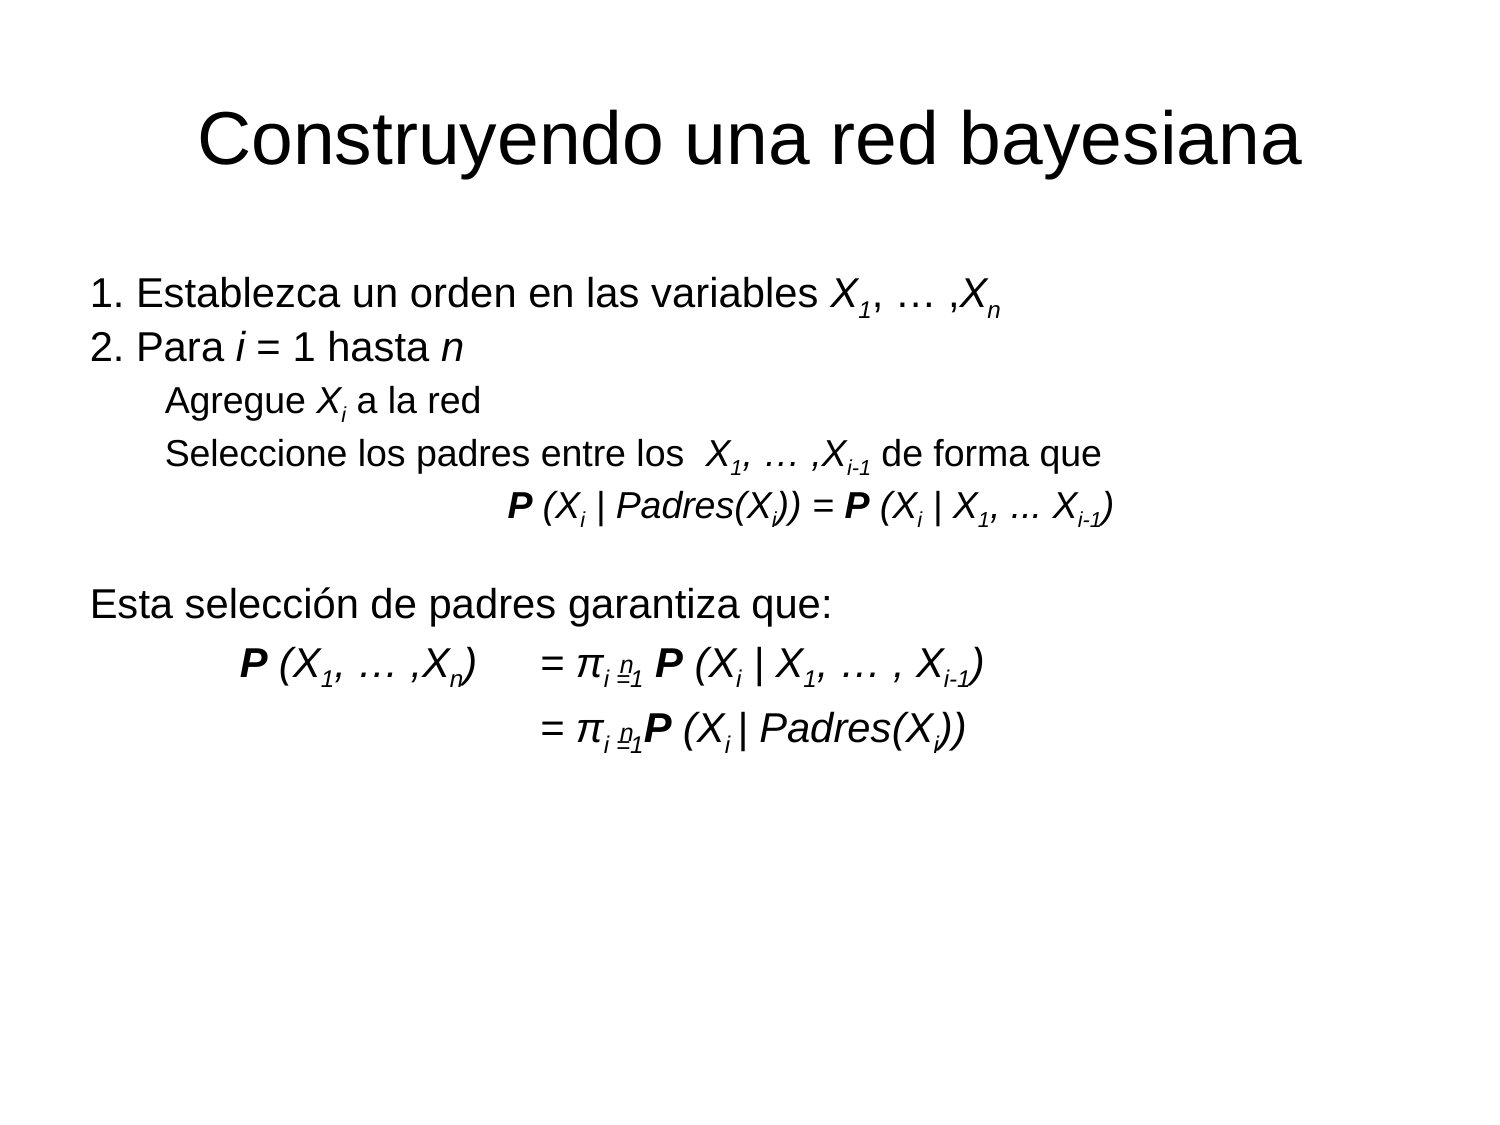

# Construyendo una red bayesiana
1. Establezca un orden en las variables X1, … ,Xn
2. Para i = 1 hasta n
Agregue Xi a la red
Seleccione los padres entre los X1, … ,Xi-1 de forma que
	P (Xi | Padres(Xi)) = P (Xi | X1, ... Xi-1)
Esta selección de padres garantiza que:
P (X1, … ,Xn) 	= πi =1 P (Xi | X1, … , Xi-1)
		= πi =1P (Xi | Padres(Xi))
n
n